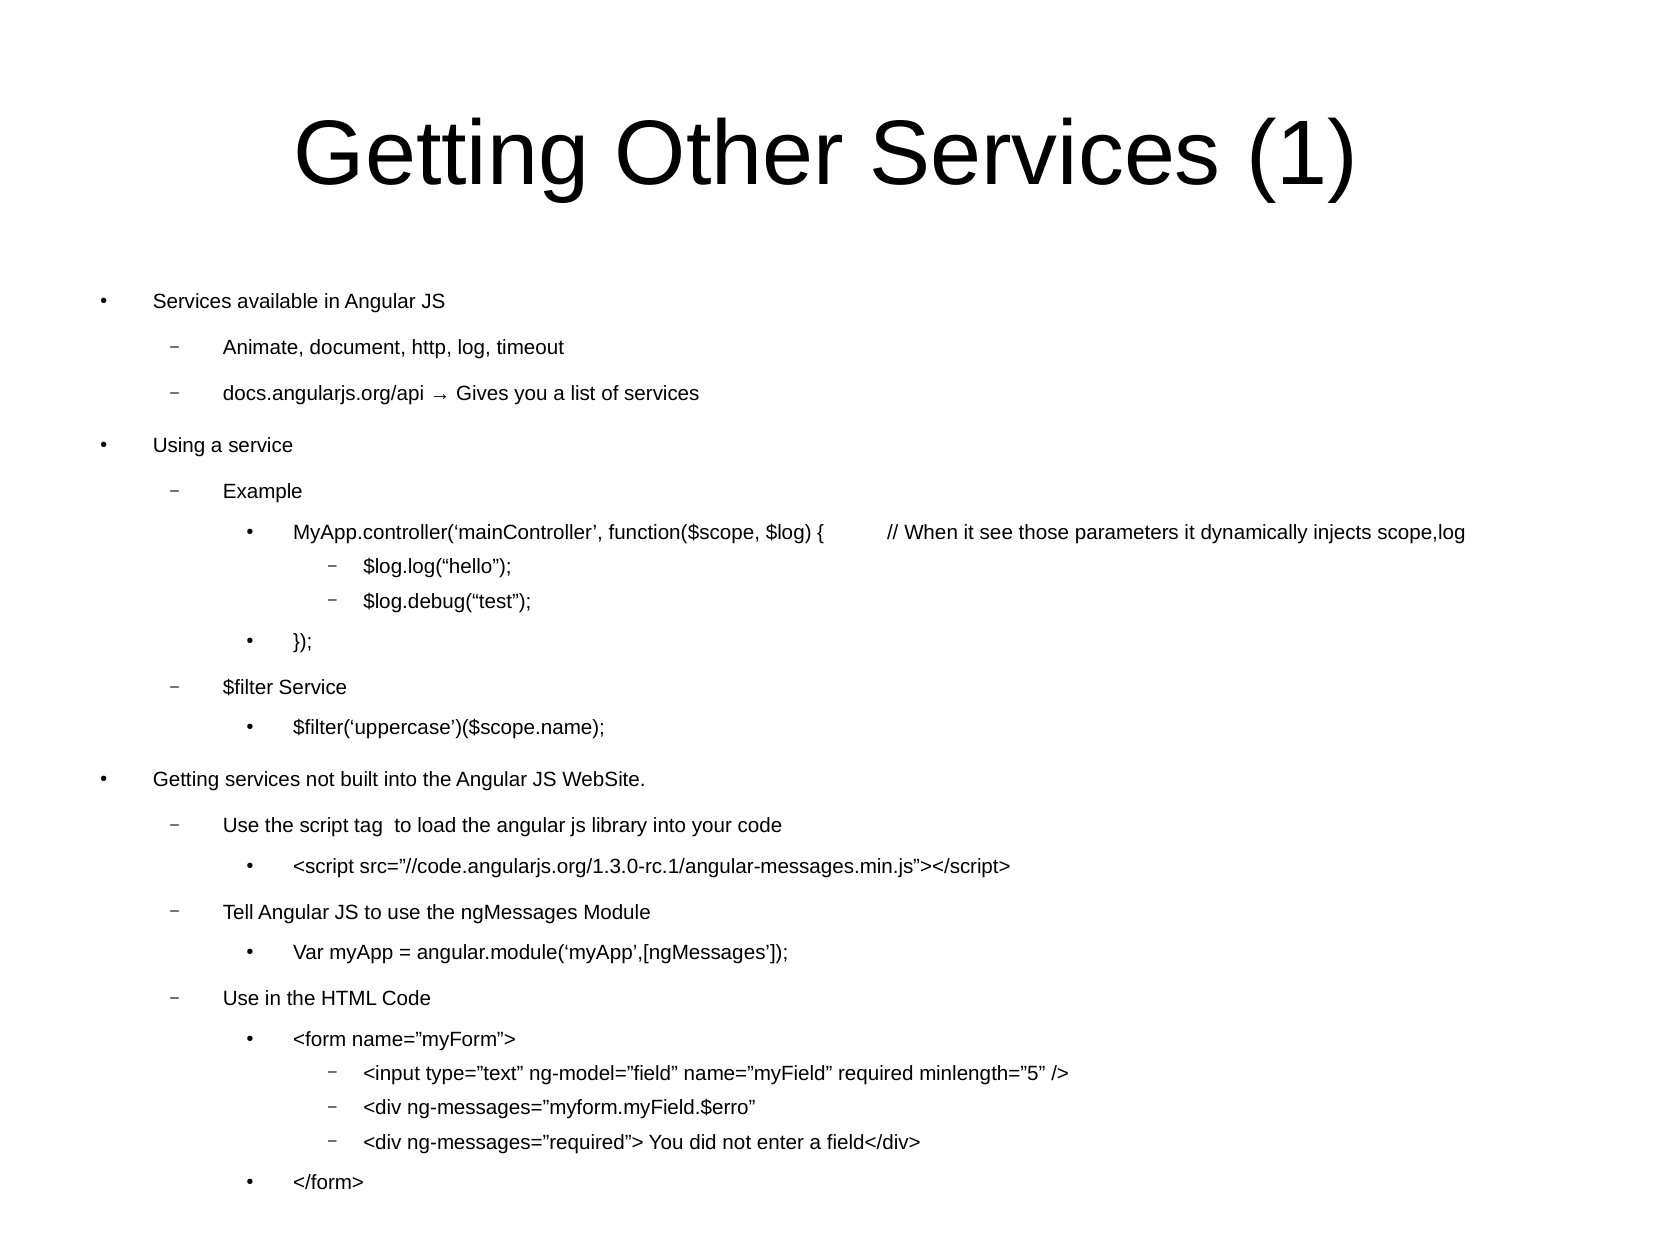

# Getting Other Services (1)
Services available in Angular JS
Animate, document, http, log, timeout
docs.angularjs.org/api → Gives you a list of services
Using a service
Example
MyApp.controller(‘mainController’, function($scope, $log) {		// When it see those parameters it dynamically injects scope,log
$log.log(“hello”);
$log.debug(“test”);
});
$filter Service
$filter(‘uppercase’)($scope.name);
Getting services not built into the Angular JS WebSite.
Use the script tag to load the angular js library into your code
<script src=”//code.angularjs.org/1.3.0-rc.1/angular-messages.min.js”></script>
Tell Angular JS to use the ngMessages Module
Var myApp = angular.module(‘myApp’,[ngMessages’]);
Use in the HTML Code
<form name=”myForm”>
<input type=”text” ng-model=”field” name=”myField” required minlength=”5” />
<div ng-messages=”myform.myField.$erro”
<div ng-messages=”required”> You did not enter a field</div>
</form>